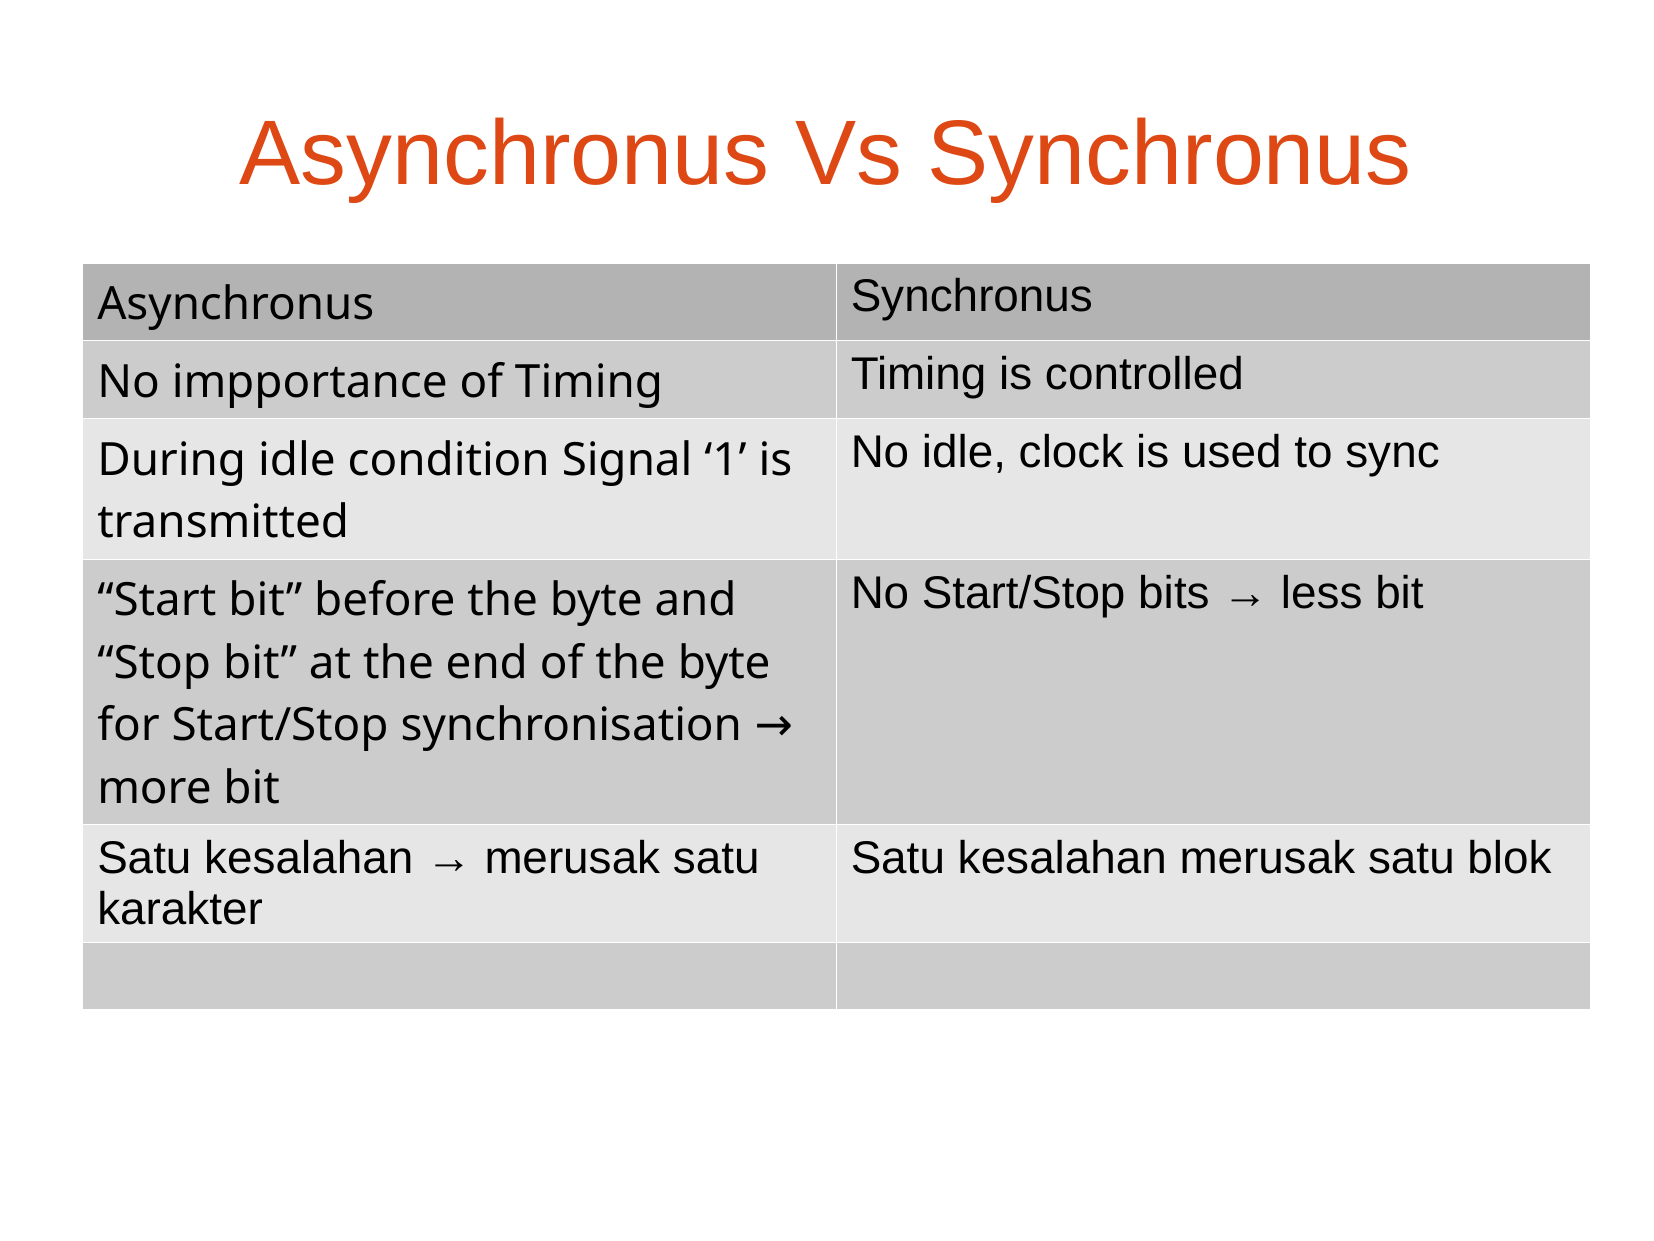

# Asynchronus Vs Synchronus
| Asynchronus | Synchronus |
| --- | --- |
| No impportance of Timing | Timing is controlled |
| During idle condition Signal ‘1’ is transmitted | No idle, clock is used to sync |
| “Start bit” before the byte and “Stop bit” at the end of the byte for Start/Stop synchronisation → more bit | No Start/Stop bits → less bit |
| Satu kesalahan → merusak satu karakter | Satu kesalahan merusak satu blok |
| | |